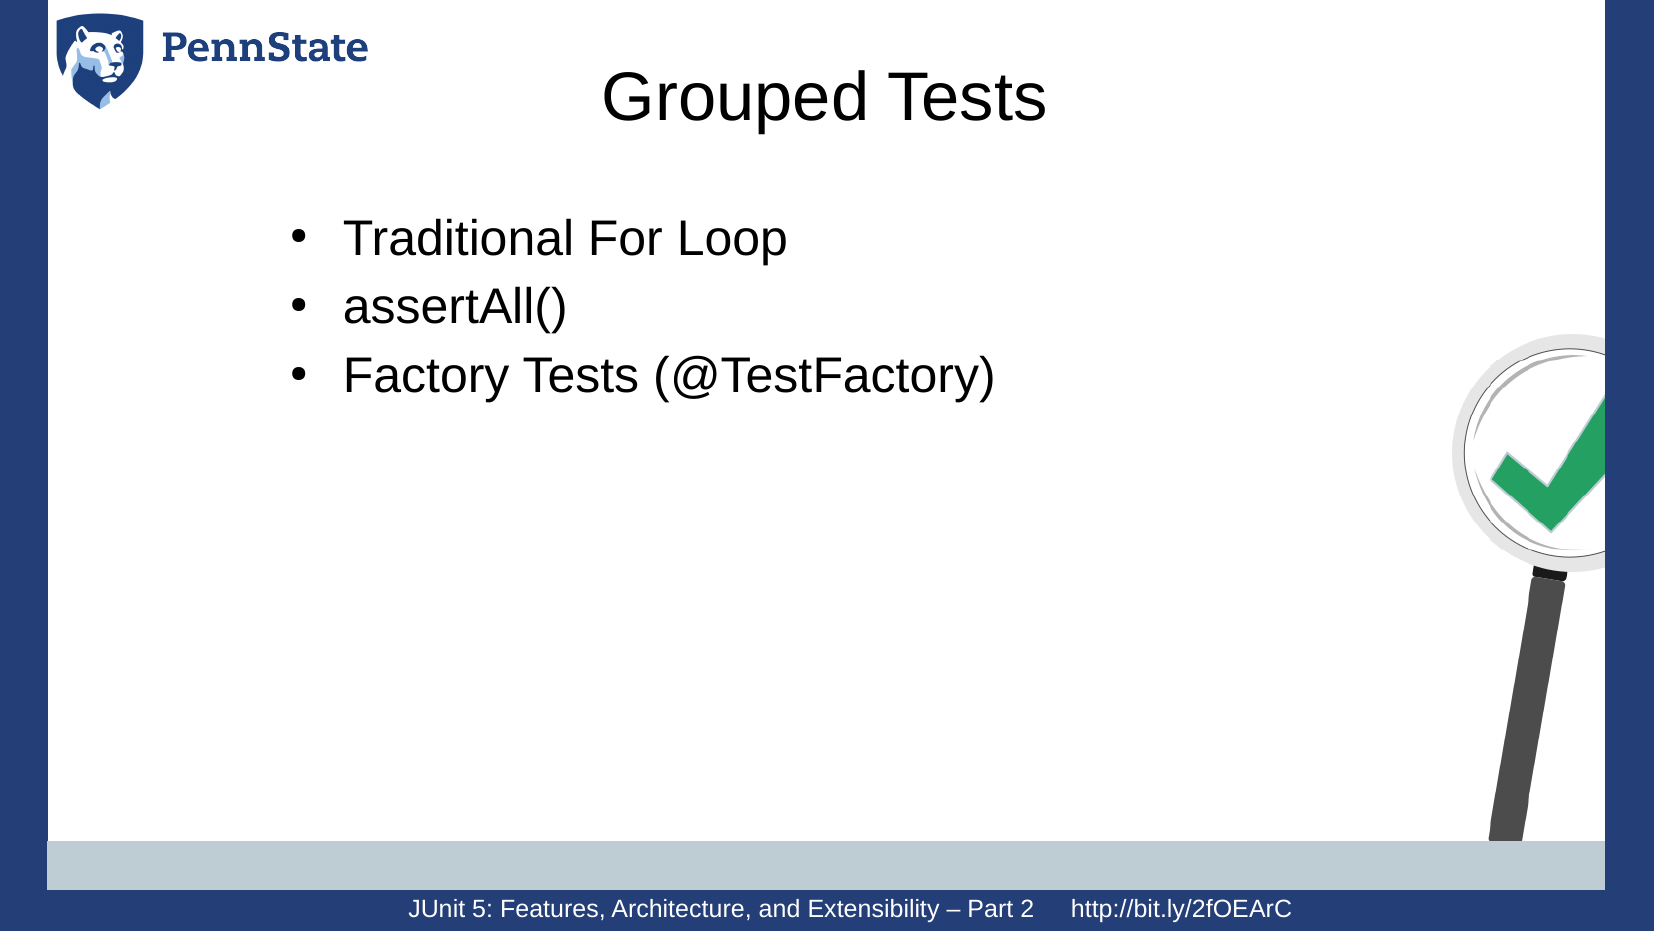

# Grouped Tests
Traditional For Loop
assertAll()
Factory Tests (@TestFactory)